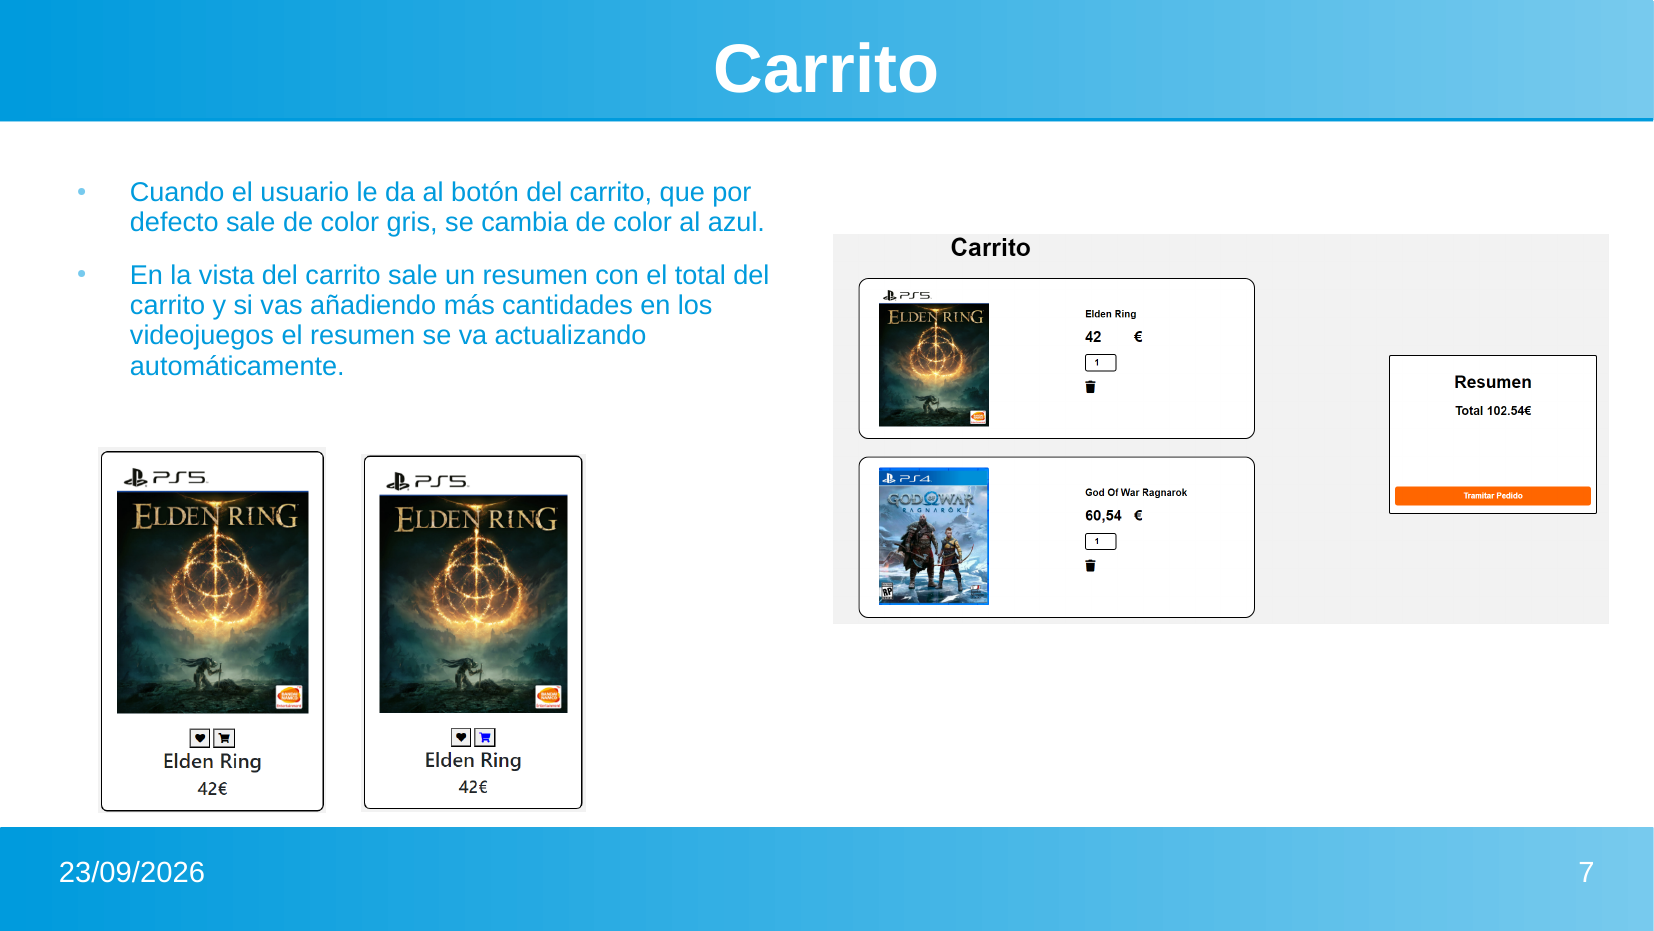

# Carrito
Cuando el usuario le da al botón del carrito, que por defecto sale de color gris, se cambia de color al azul.
En la vista del carrito sale un resumen con el total del carrito y si vas añadiendo más cantidades en los videojuegos el resumen se va actualizando automáticamente.
7